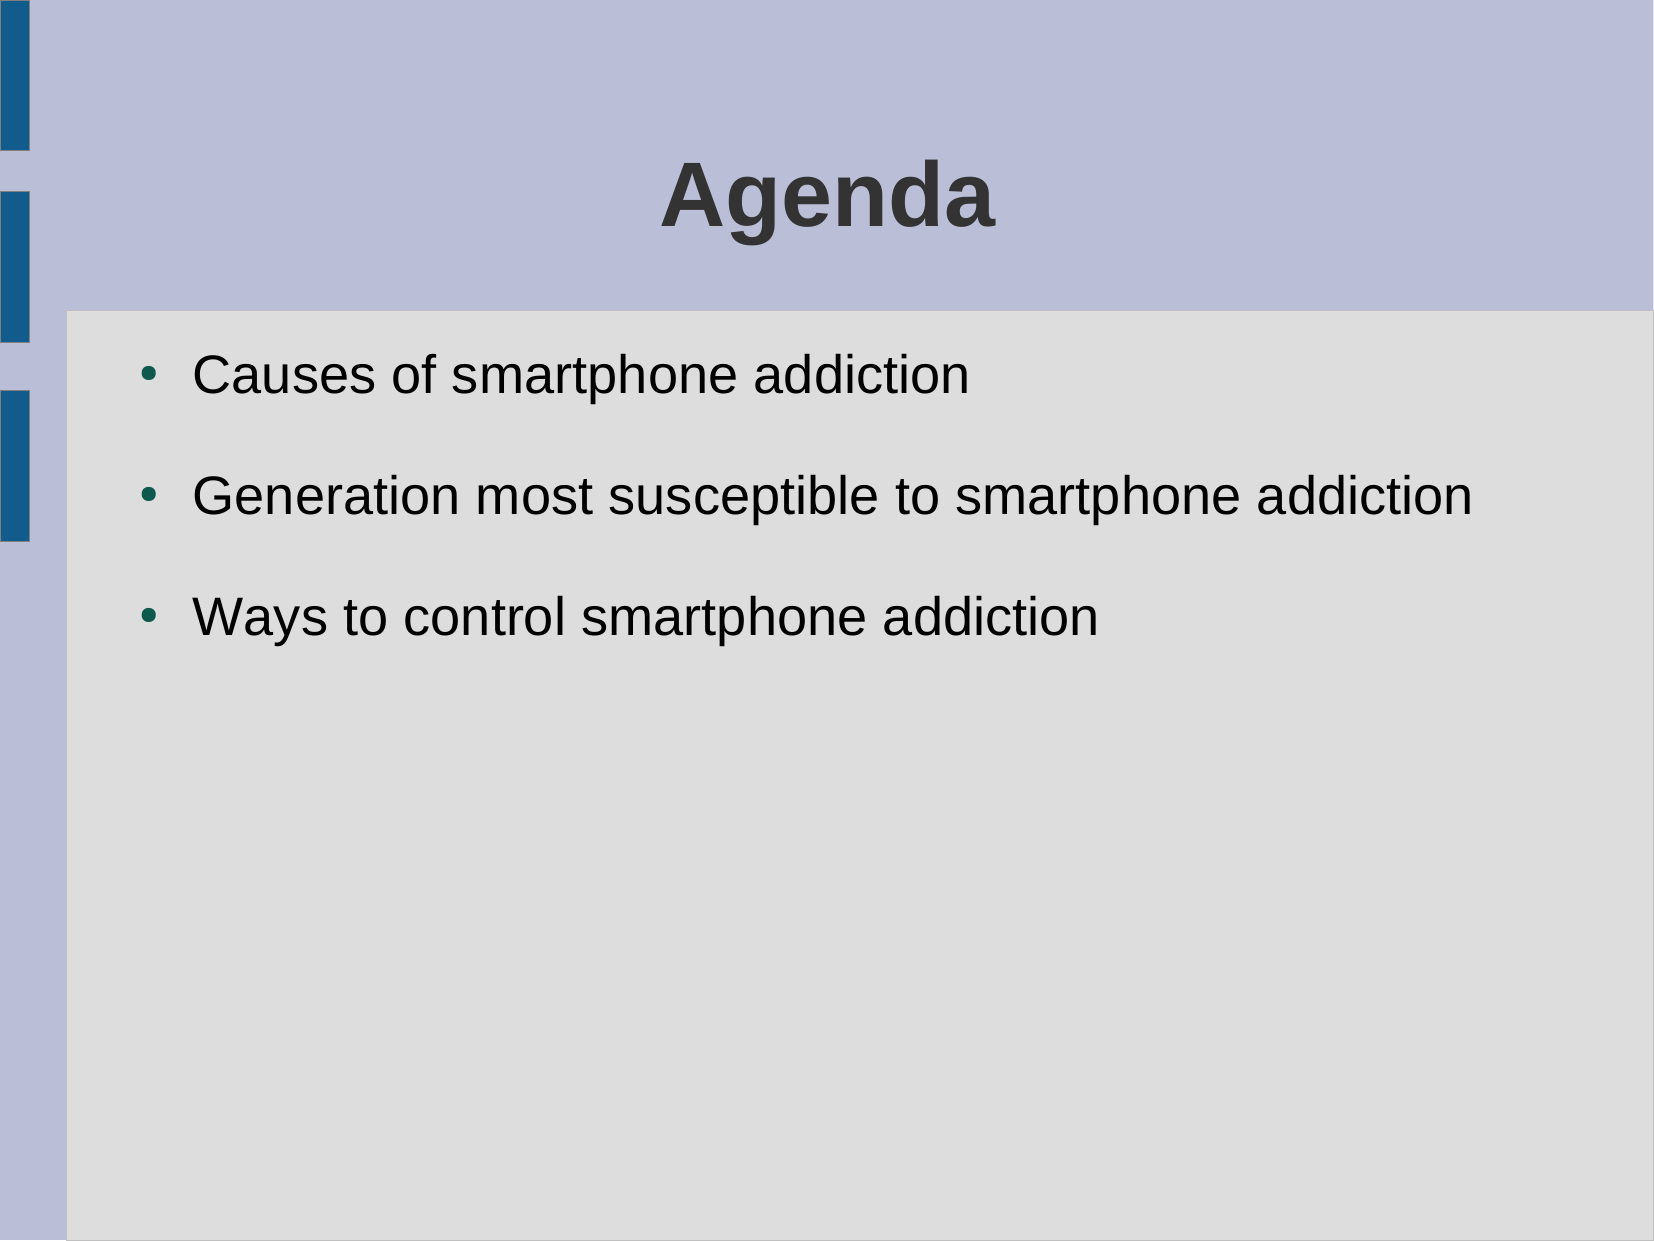

# Agenda
Causes of smartphone addiction
Generation most susceptible to smartphone addiction
Ways to control smartphone addiction